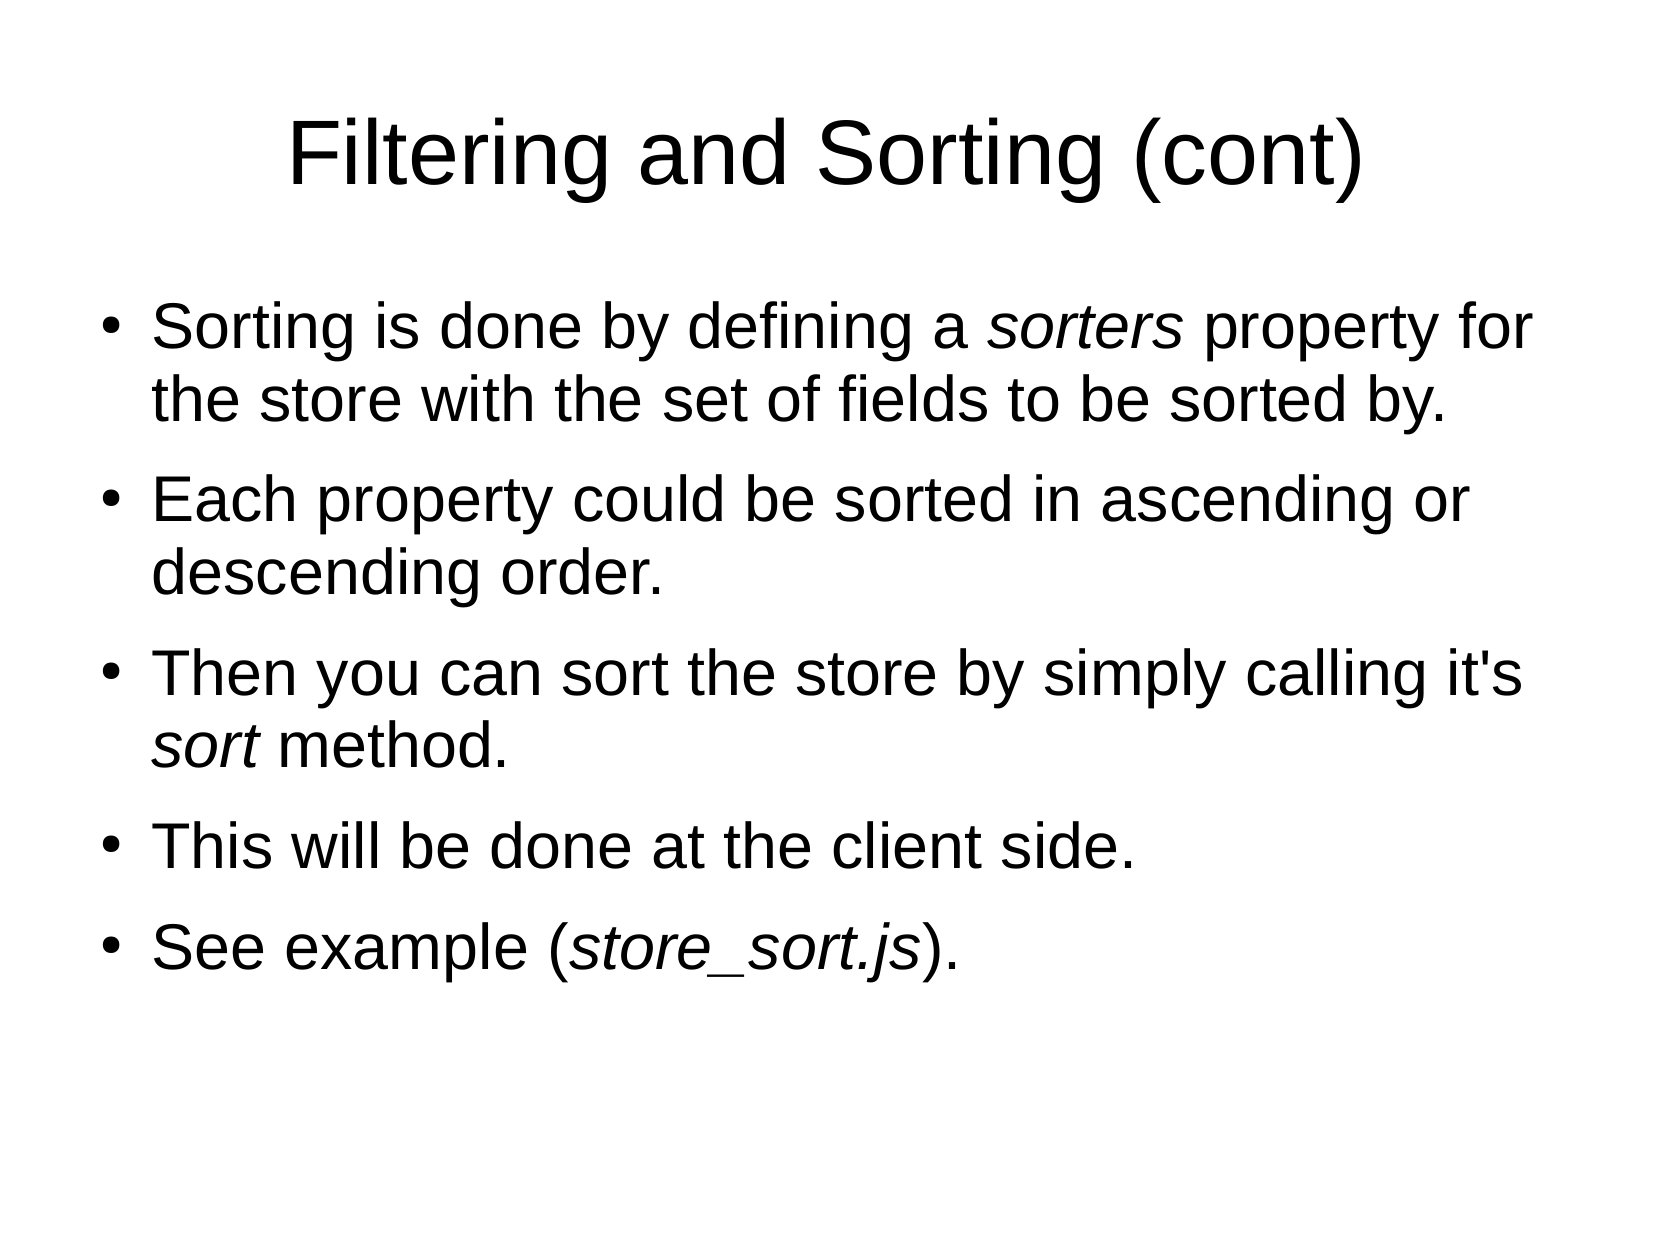

# Filtering and Sorting (cont)
Sorting is done by defining a sorters property for the store with the set of fields to be sorted by.
Each property could be sorted in ascending or descending order.
Then you can sort the store by simply calling it's sort method.
This will be done at the client side.
See example (store_sort.js).